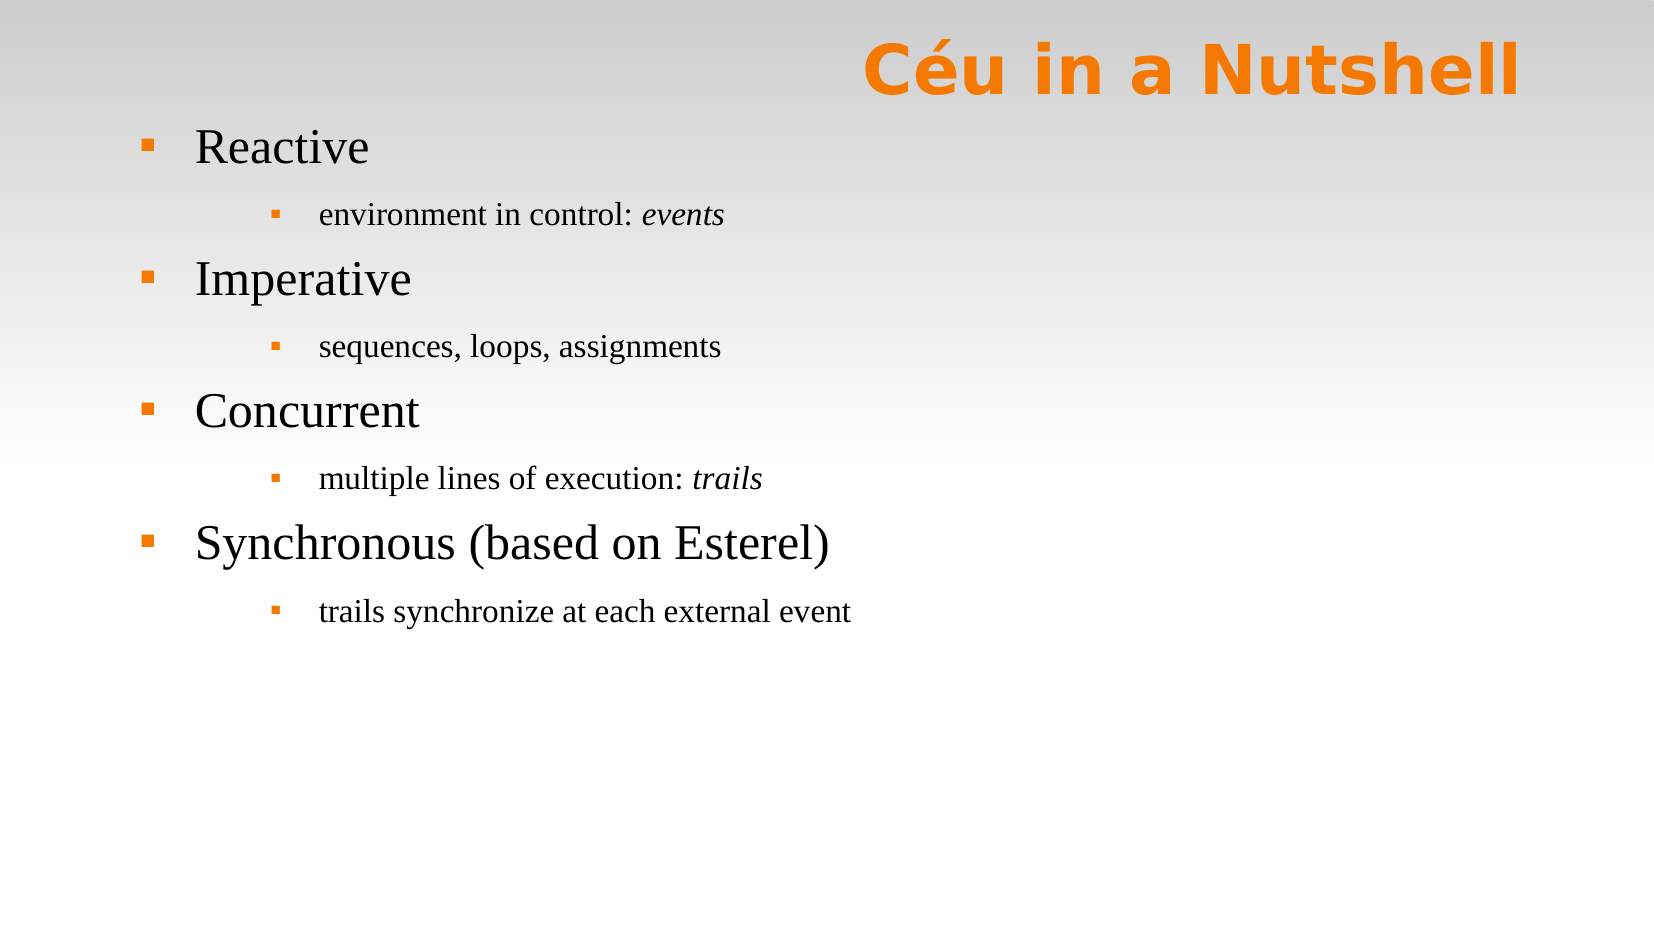

# Céu in a Nutshell
Reactive
environment in control: events
Imperative
sequences, loops, assignments
Concurrent
multiple lines of execution: trails
Synchronous (based on Esterel)
trails synchronize at each external event